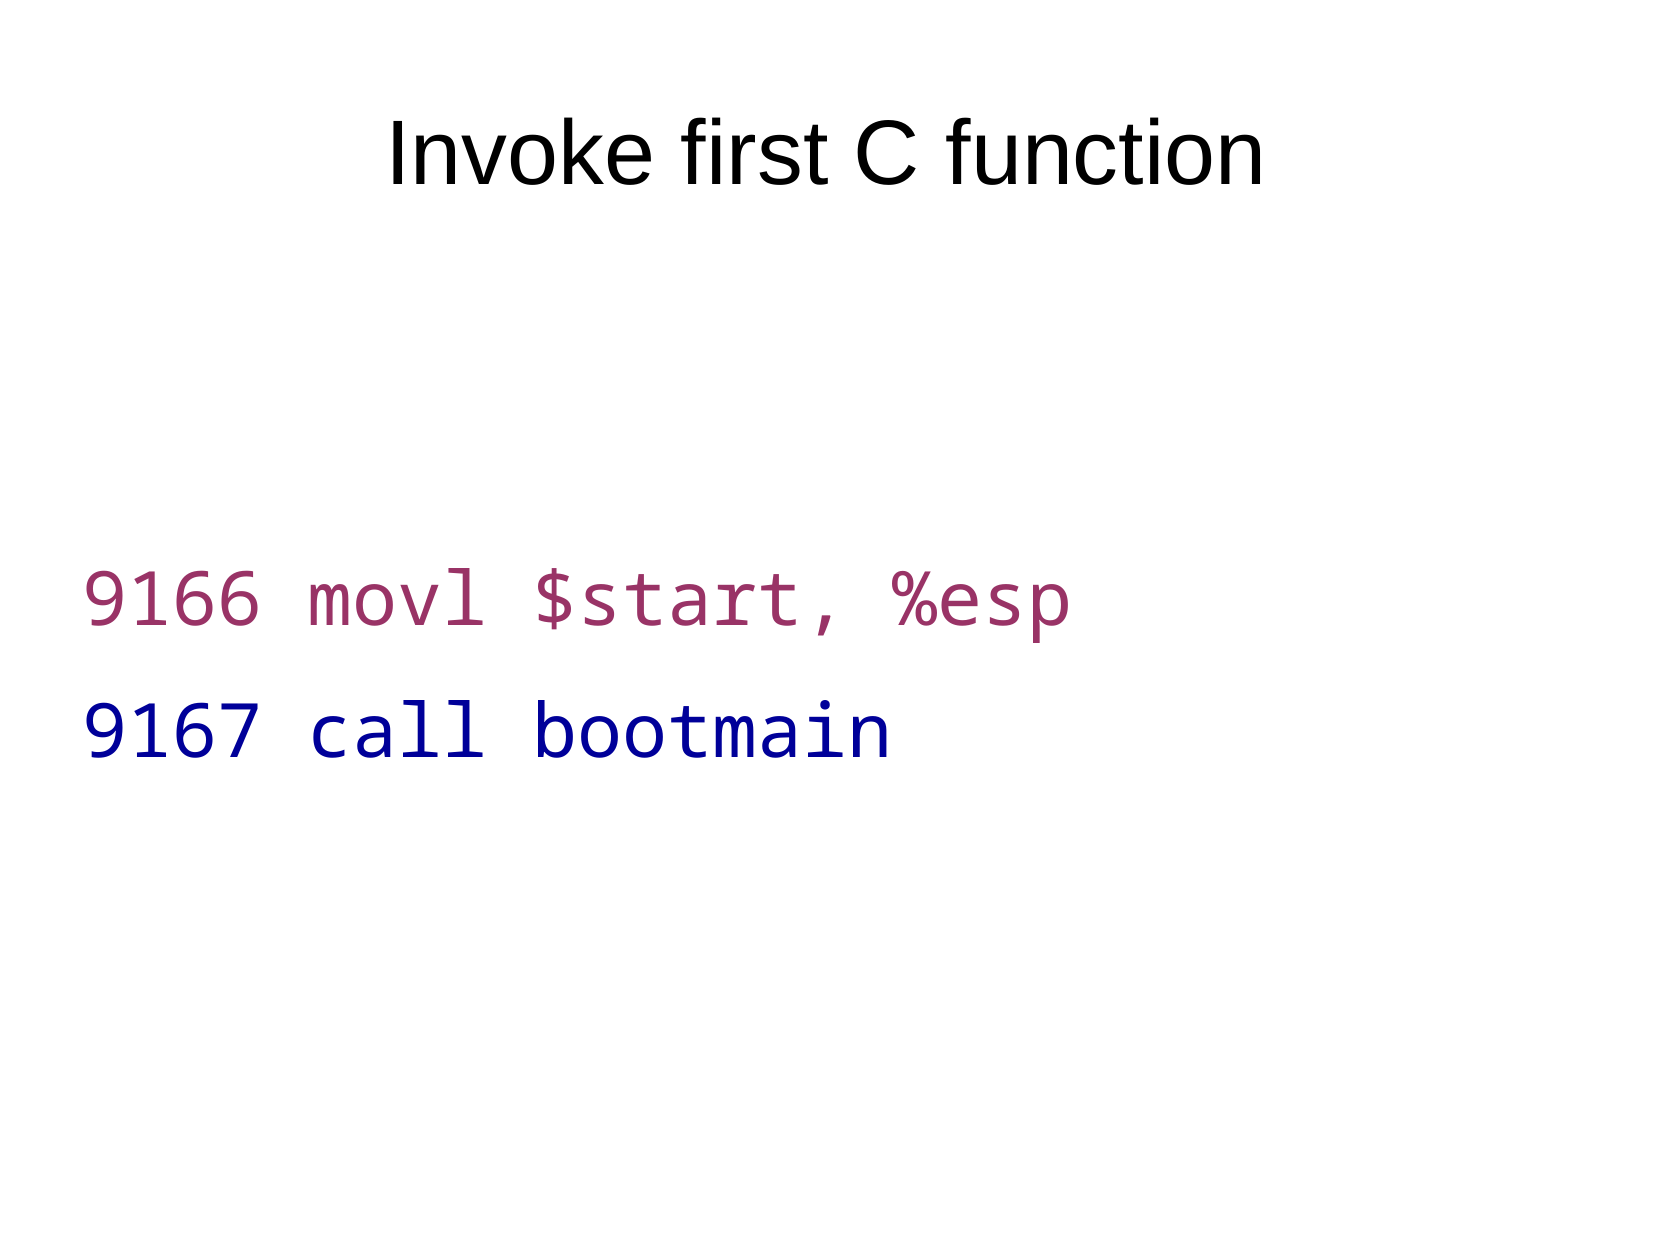

Invoke first C function
# 9166 movl $start, %esp
9167 call bootmain